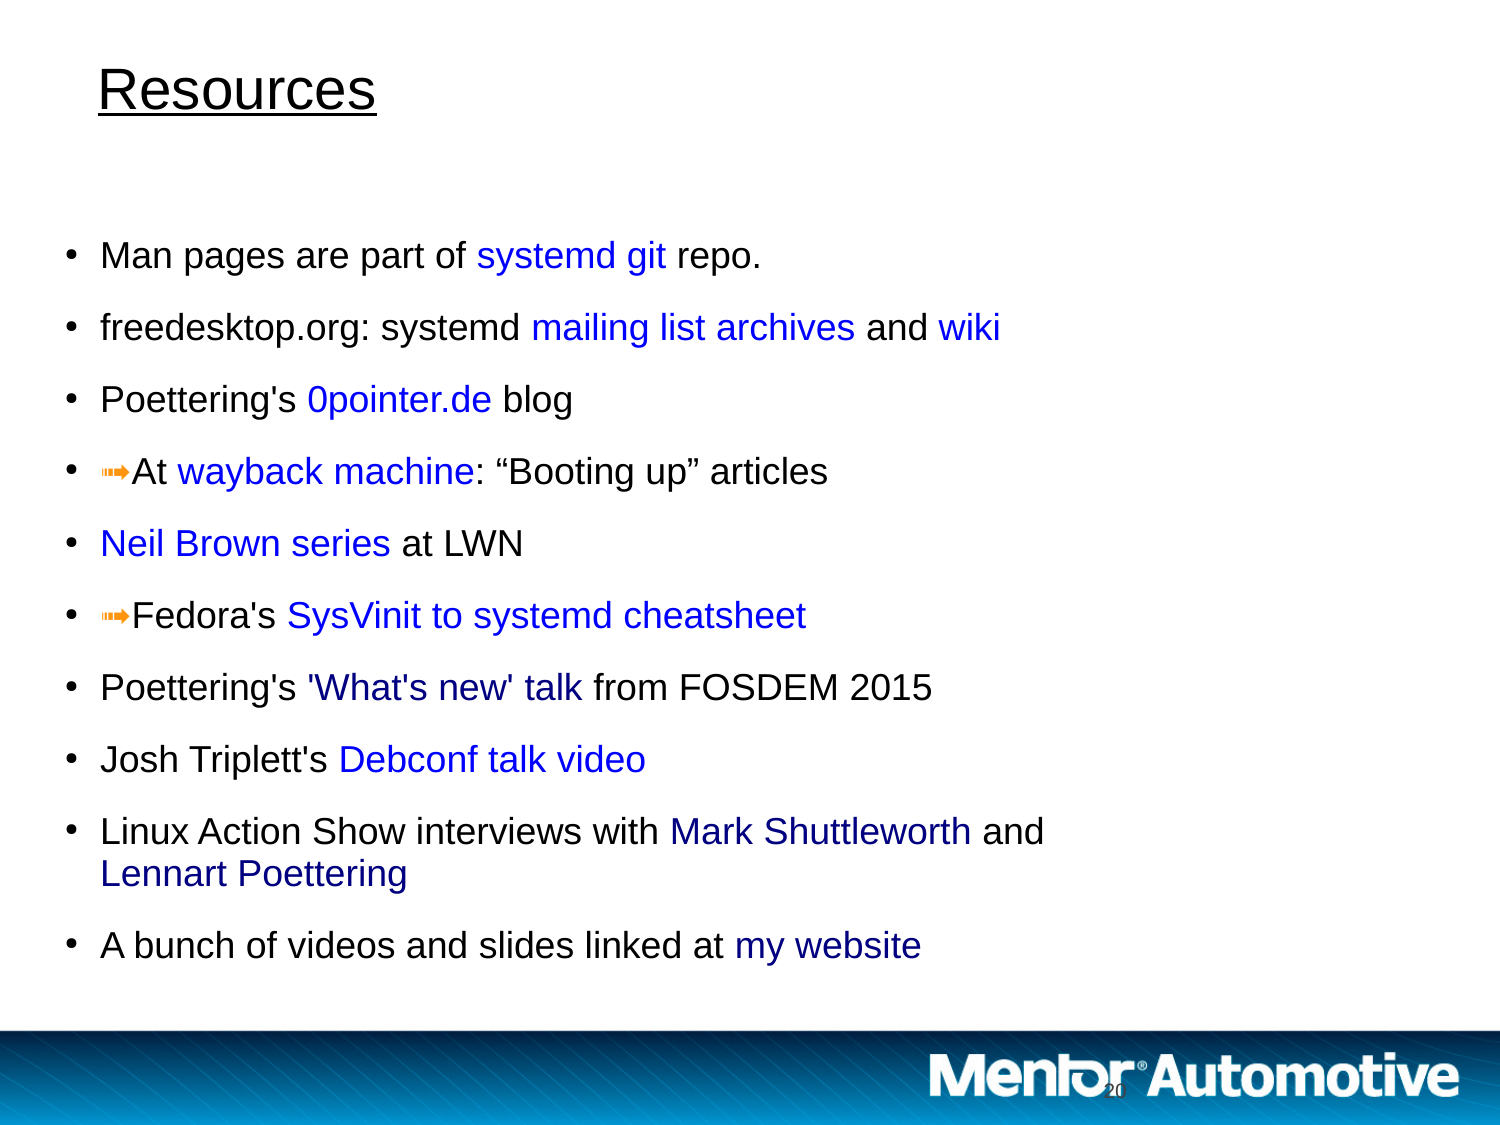

#
Resources
Man pages are part of systemd git repo.
freedesktop.org: systemd mailing list archives and wiki
Poettering's 0pointer.de blog
➟At wayback machine: “Booting up” articles
Neil Brown series at LWN
➟Fedora's SysVinit to systemd cheatsheet
Poettering's 'What's new' talk from FOSDEM 2015
Josh Triplett's Debconf talk video
Linux Action Show interviews with Mark Shuttleworth and Lennart Poettering
A bunch of videos and slides linked at my website